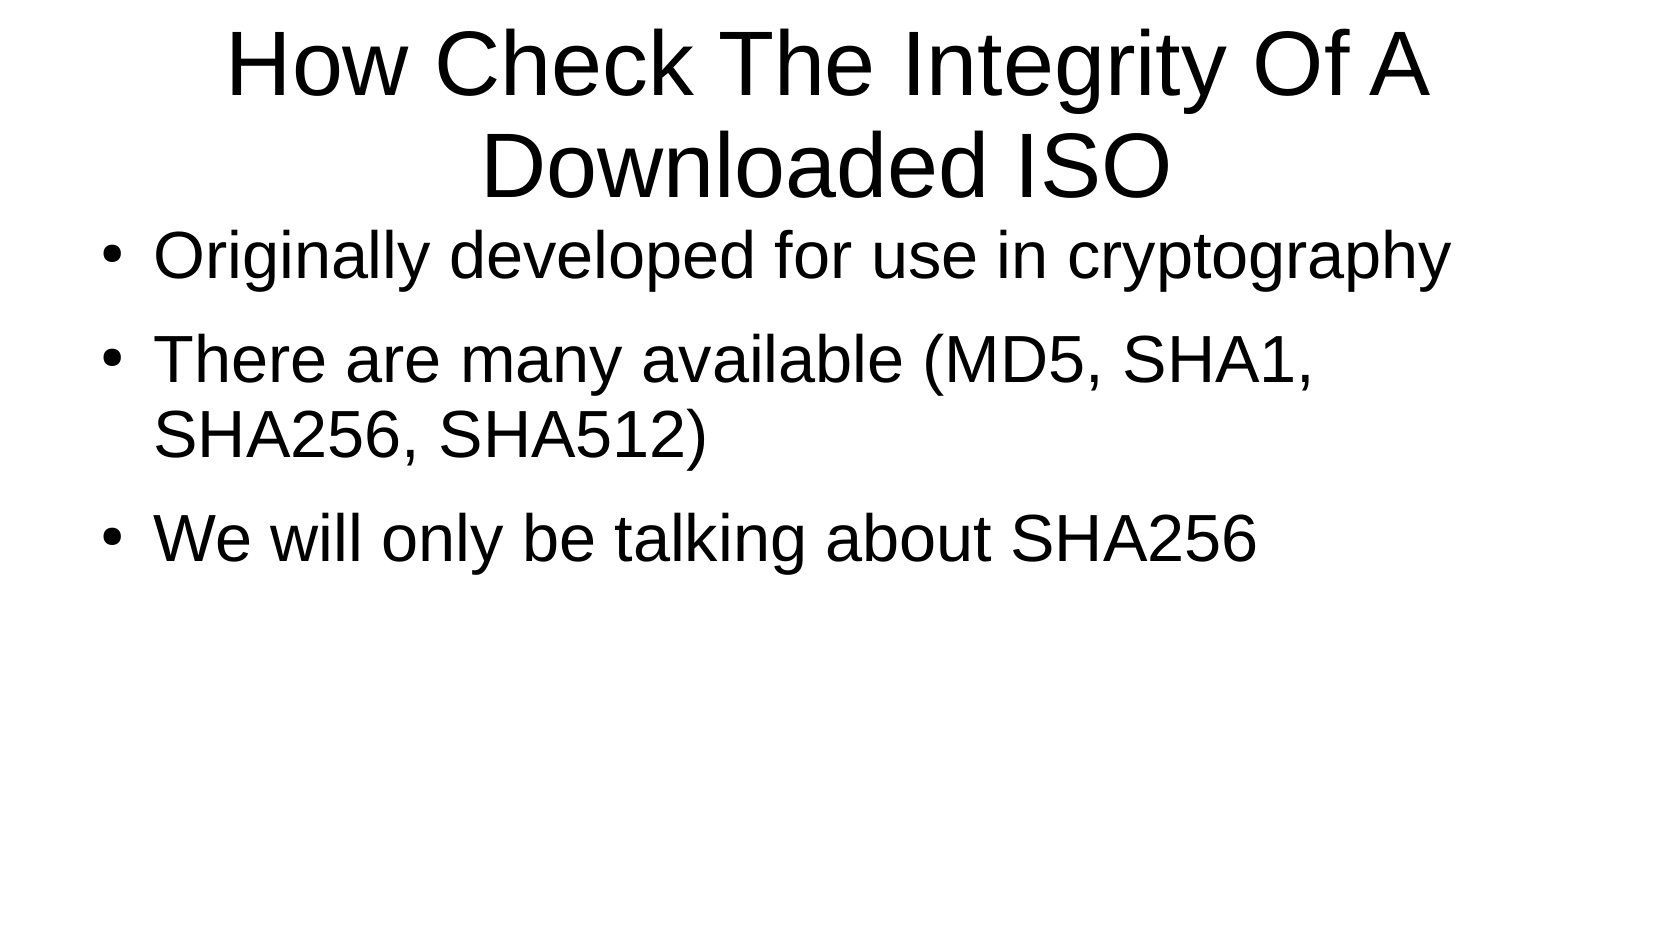

# How Check The Integrity Of A Downloaded ISO
Originally developed for use in cryptography
There are many available (MD5, SHA1, SHA256, SHA512)
We will only be talking about SHA256